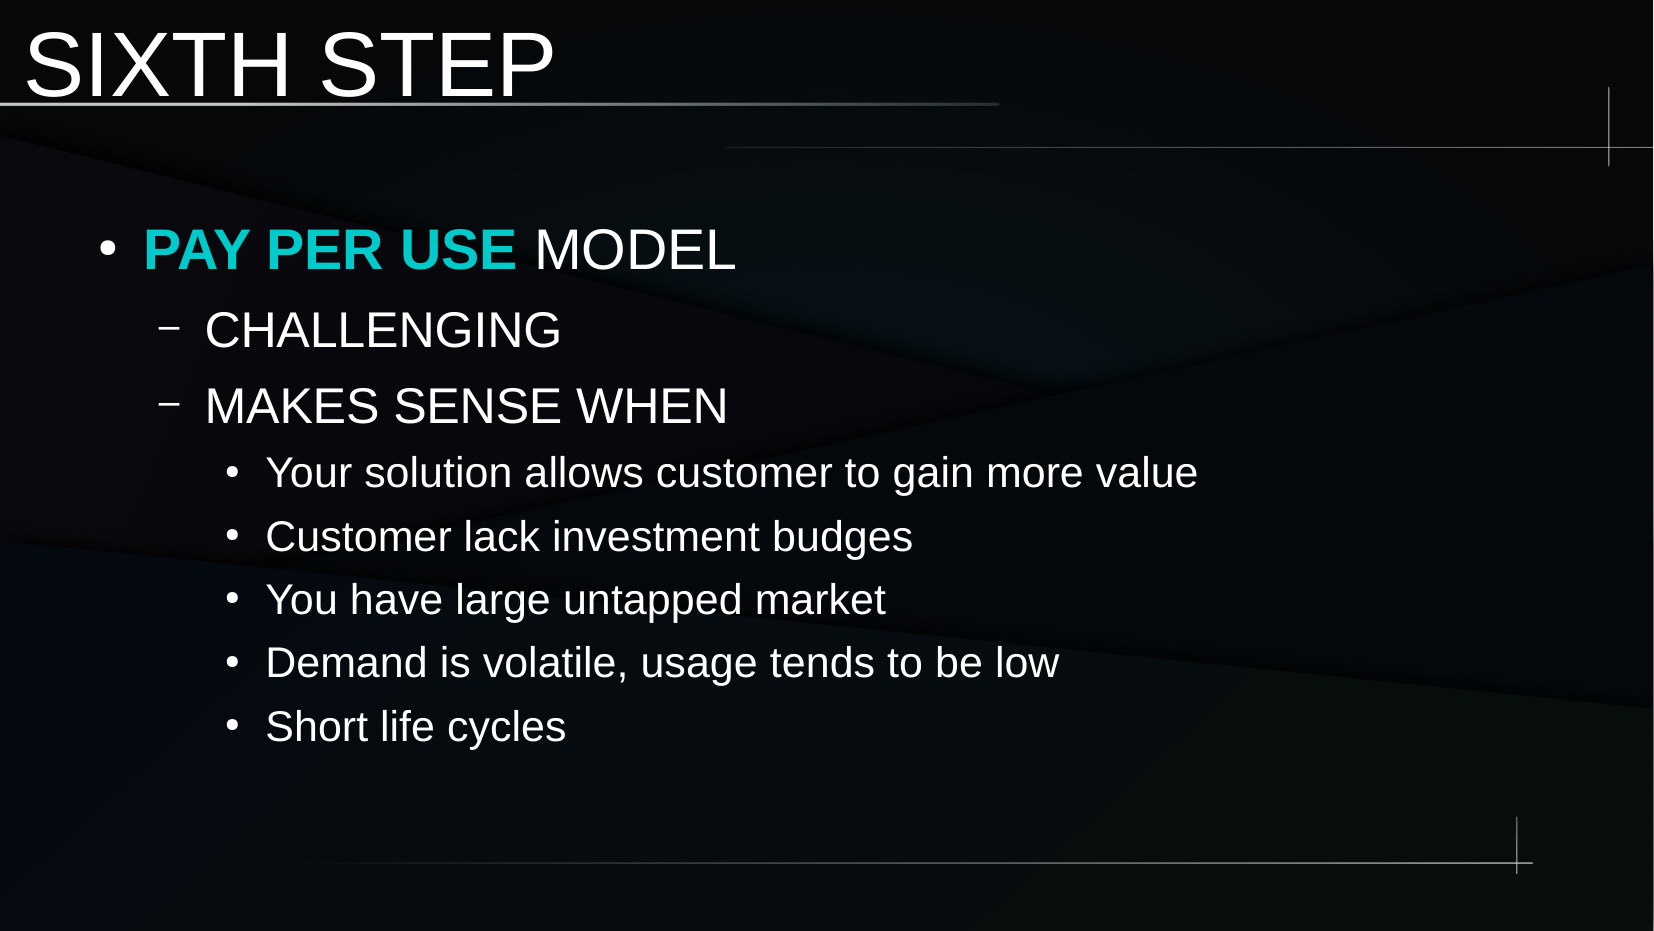

# SIXTH STEP
PAY PER USE MODEL
CHALLENGING
MAKES SENSE WHEN
Your solution allows customer to gain more value
Customer lack investment budges
You have large untapped market
Demand is volatile, usage tends to be low
Short life cycles